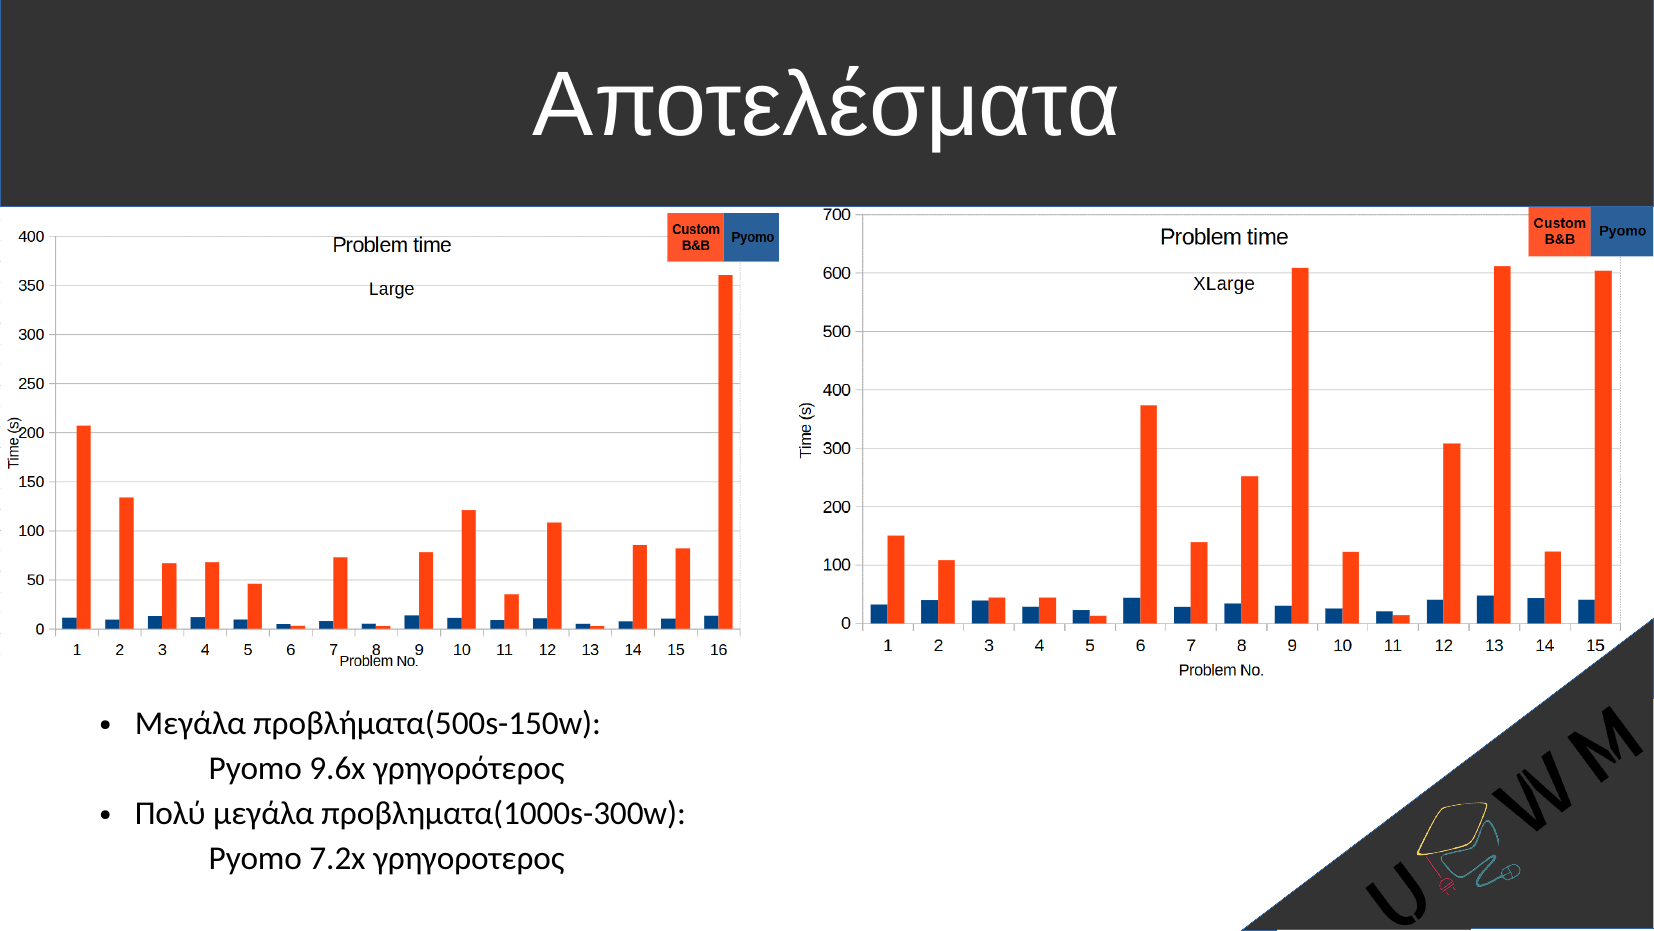

Αποτελέσματα
Μεγάλα προβλήματα(500s-150w):
	Pyomo 9.6x γρηγορότερος
Πολύ μεγάλα προβληματα(1000s-300w):
	Pyomo 7.2x γρηγοροτερος